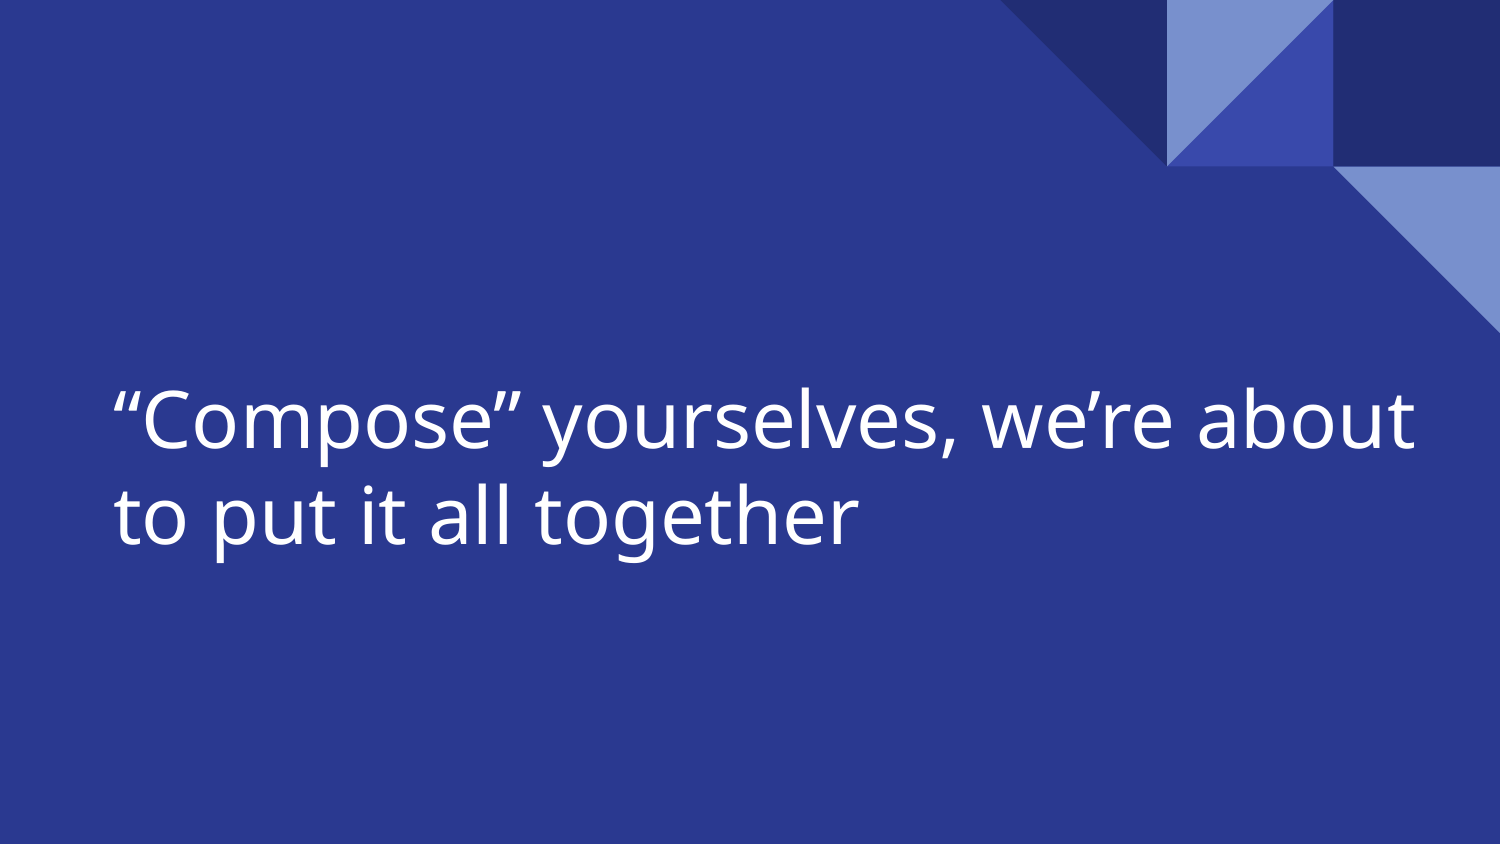

# “Compose” yourselves, we’re about to put it all together